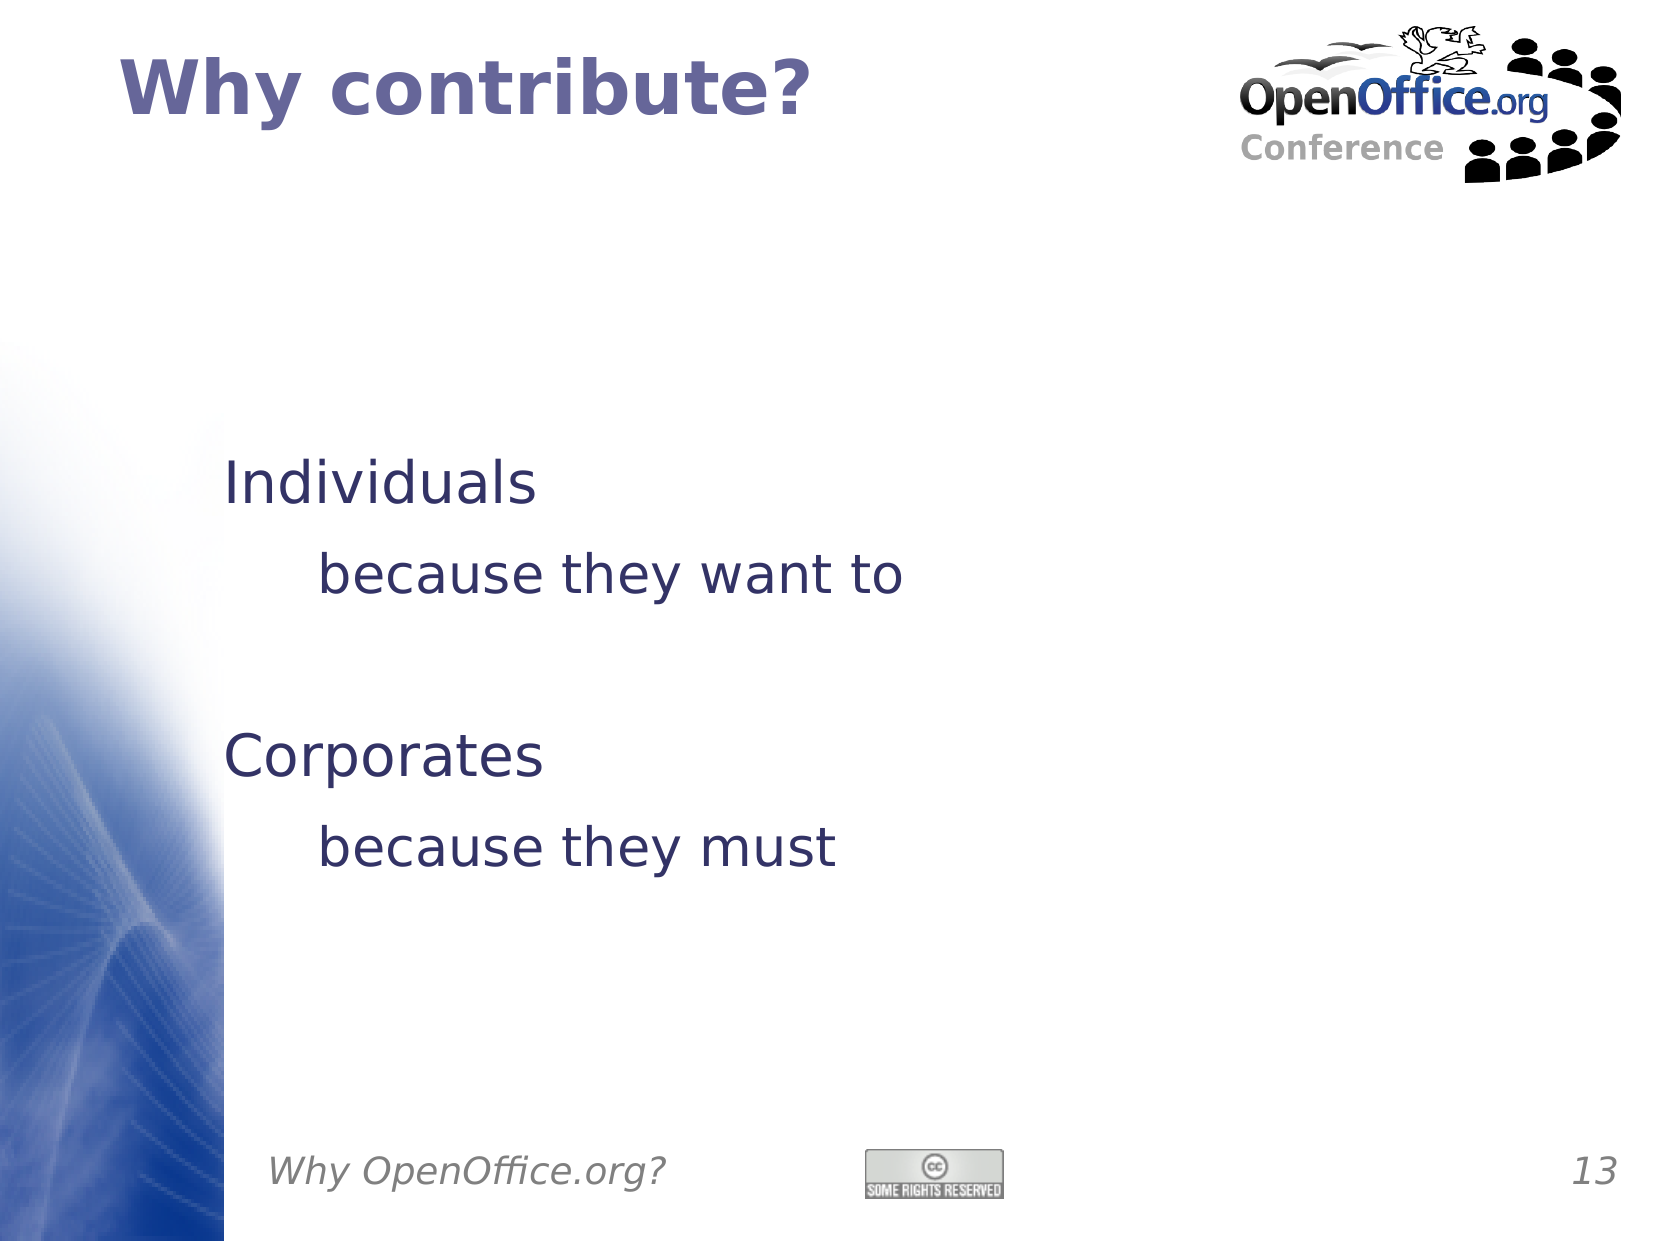

# Why contribute?
Individuals
because they want to
Corporates
because they must